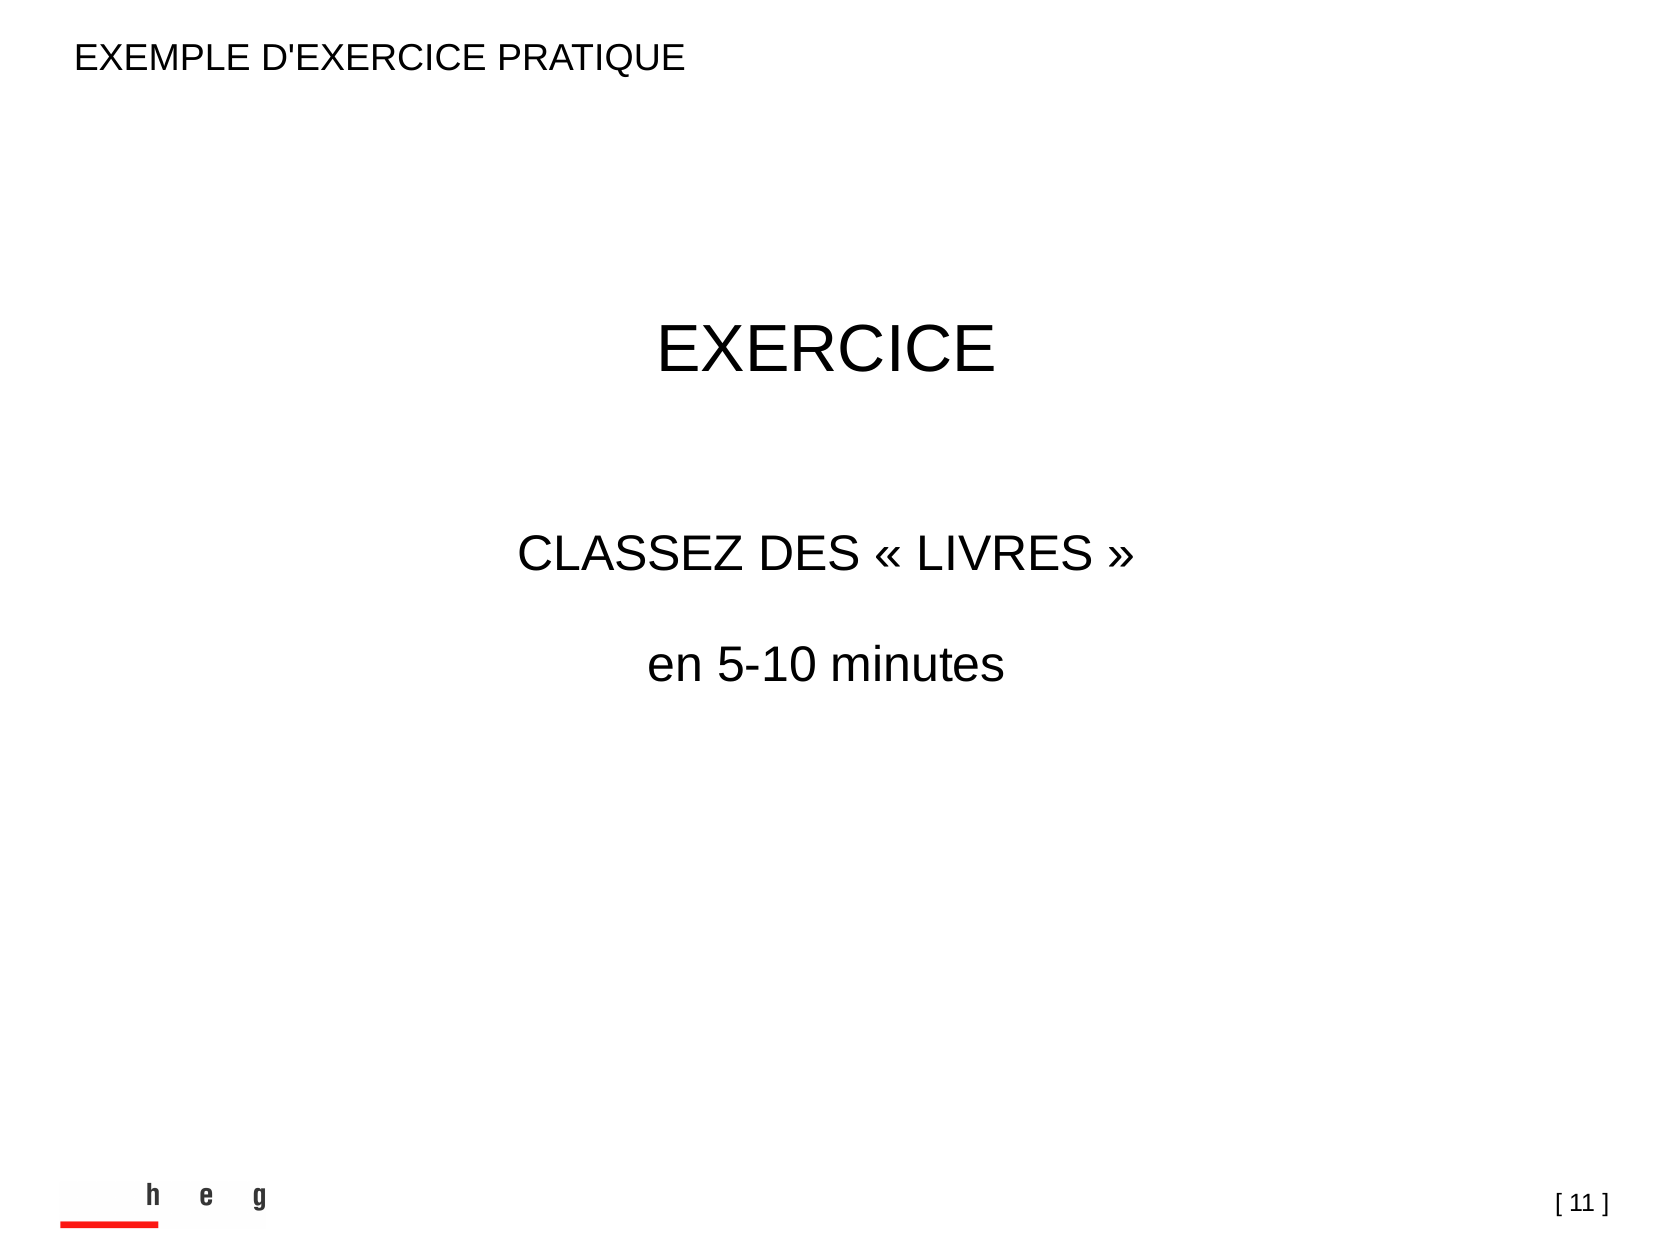

EXEMPLE D'EXERCICE PRATIQUE
EXERCICE
CLASSEZ DES « LIVRES »
en 5-10 minutes